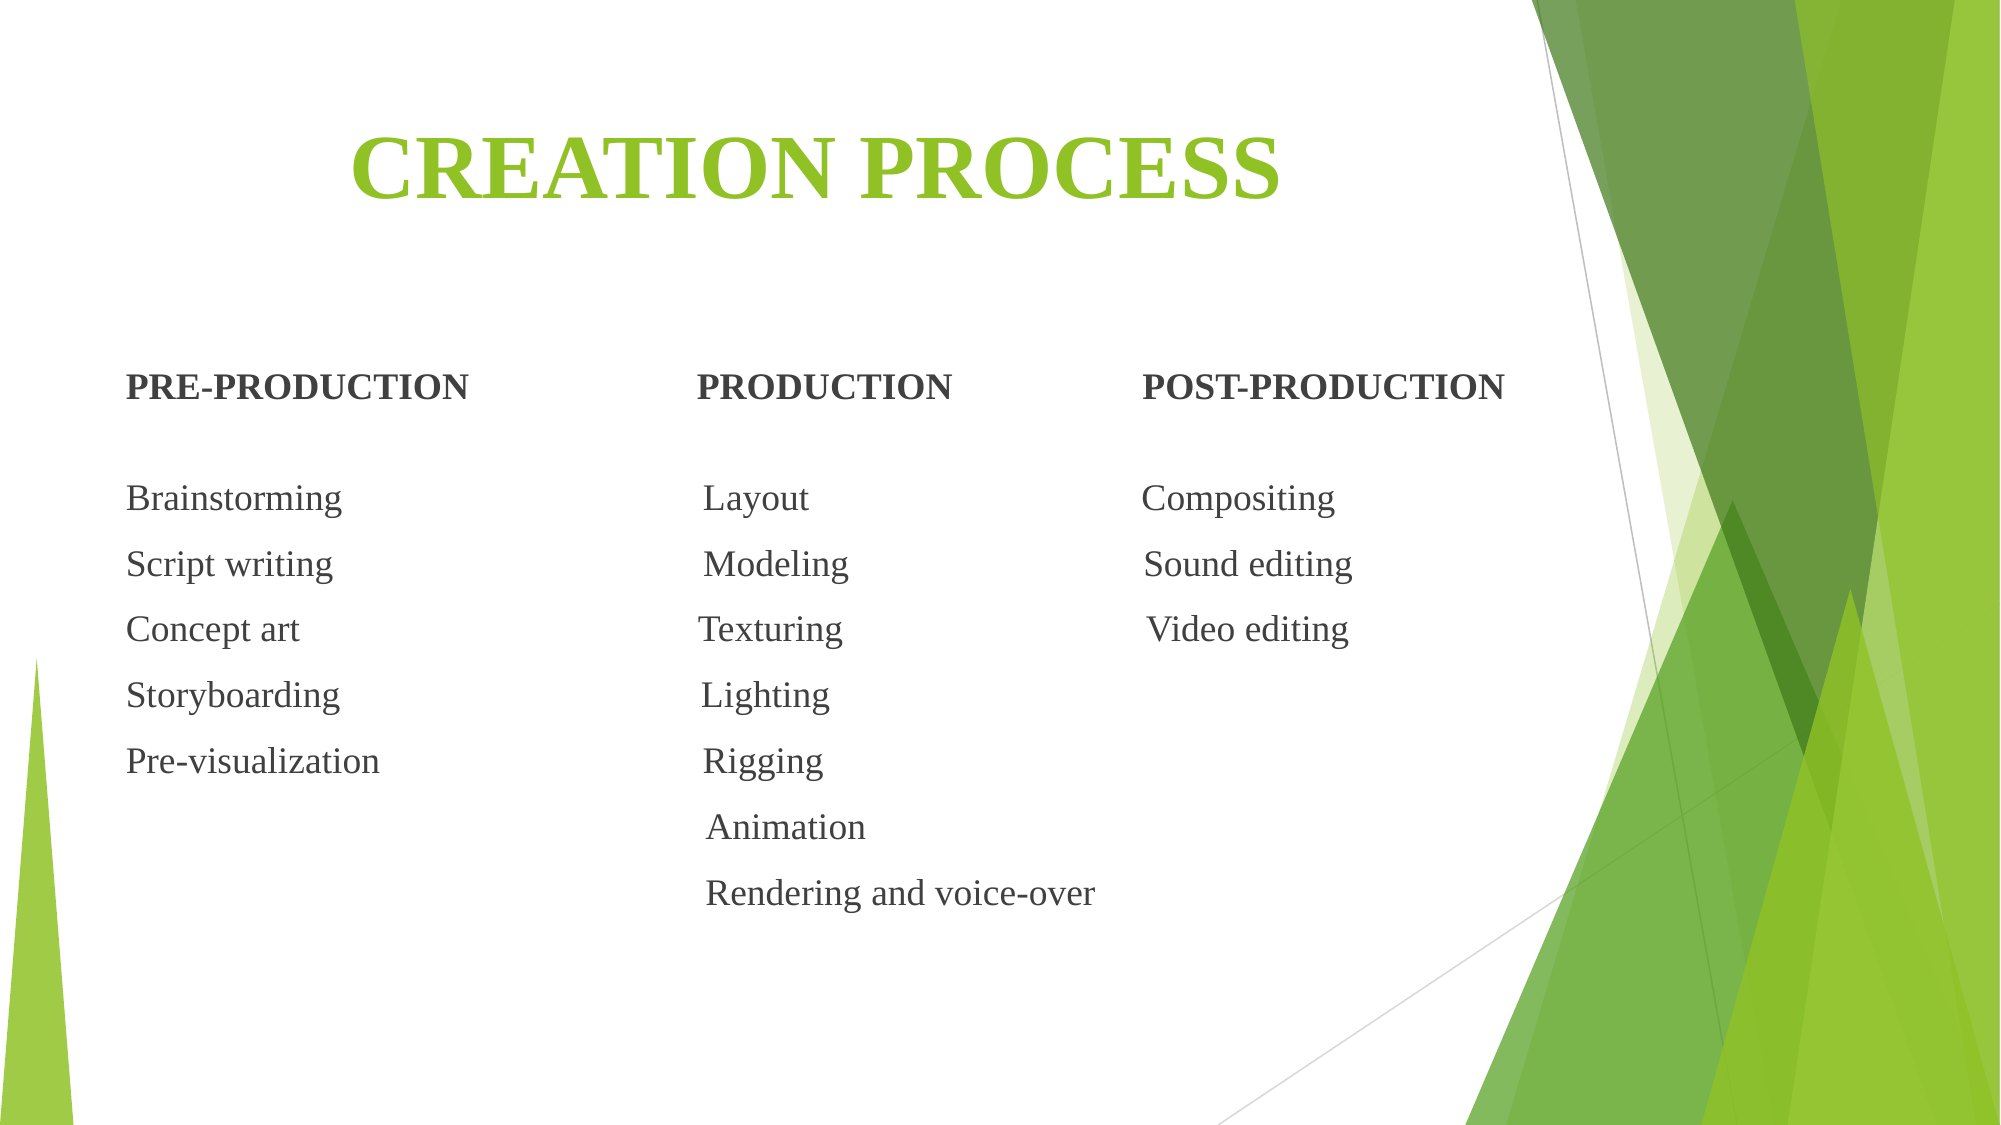

# CREATION PROCESS
PRE-PRODUCTION PRODUCTION POST-PRODUCTION
Brainstorming Layout Compositing
Script writing Modeling Sound editing
Concept art Texturing Video editing
Storyboarding Lighting
Pre-visualization Rigging
 Animation
 Rendering and voice-over